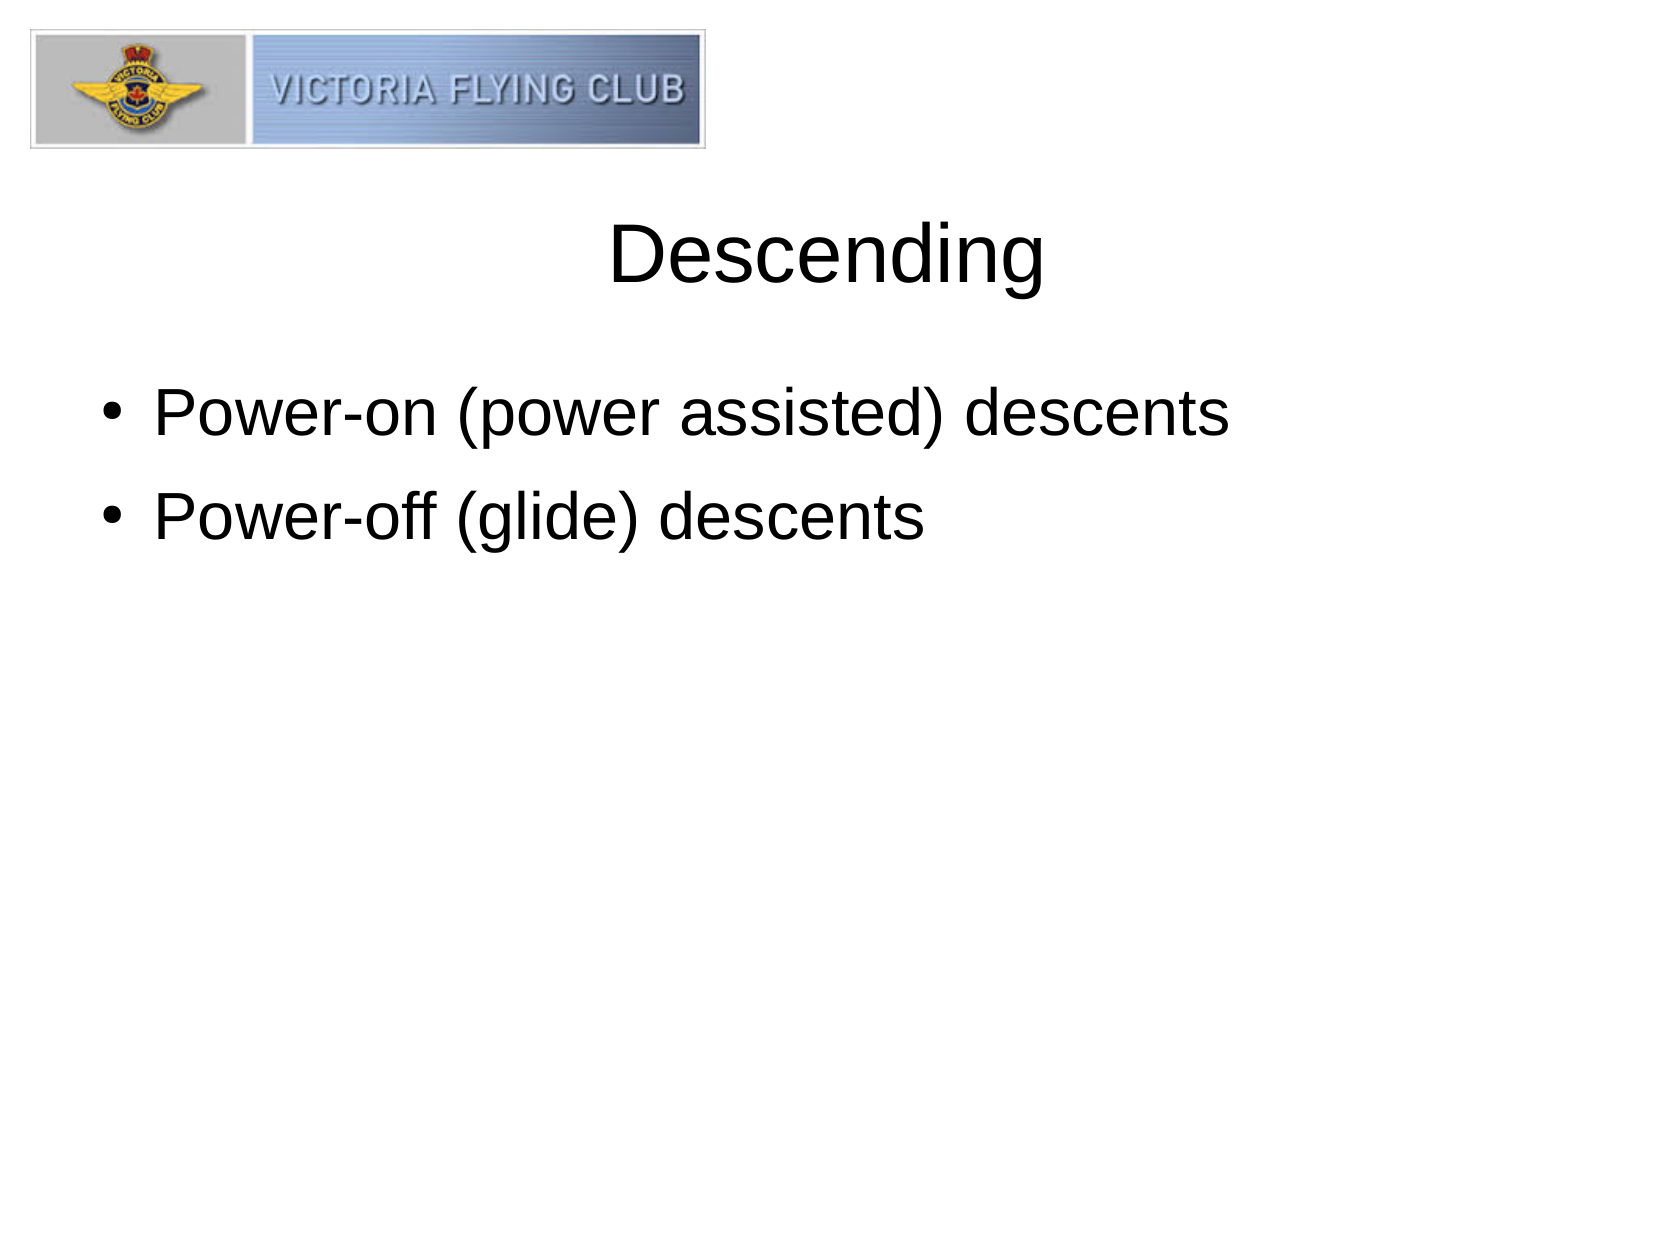

# Descending
Power-on (power assisted) descents
Power-off (glide) descents